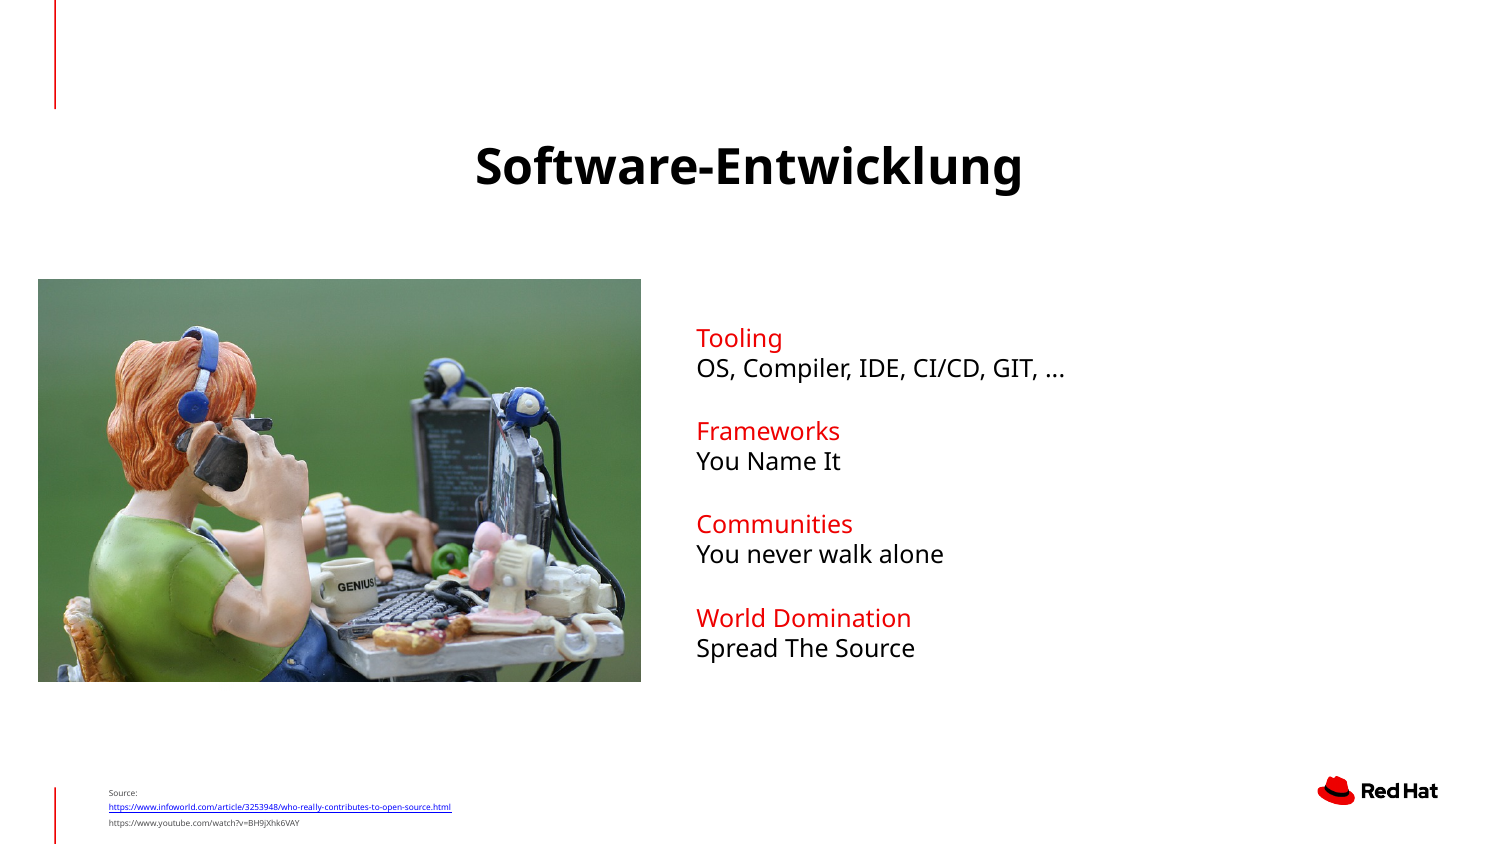

Software-Entwicklung
Tooling
OS, Compiler, IDE, CI/CD, GIT, ...
Frameworks
You Name It
Communities
You never walk alone
World Domination
Spread The Source
Source:
https://www.infoworld.com/article/3253948/who-really-contributes-to-open-source.html
https://www.youtube.com/watch?v=BH9jXhk6VAY